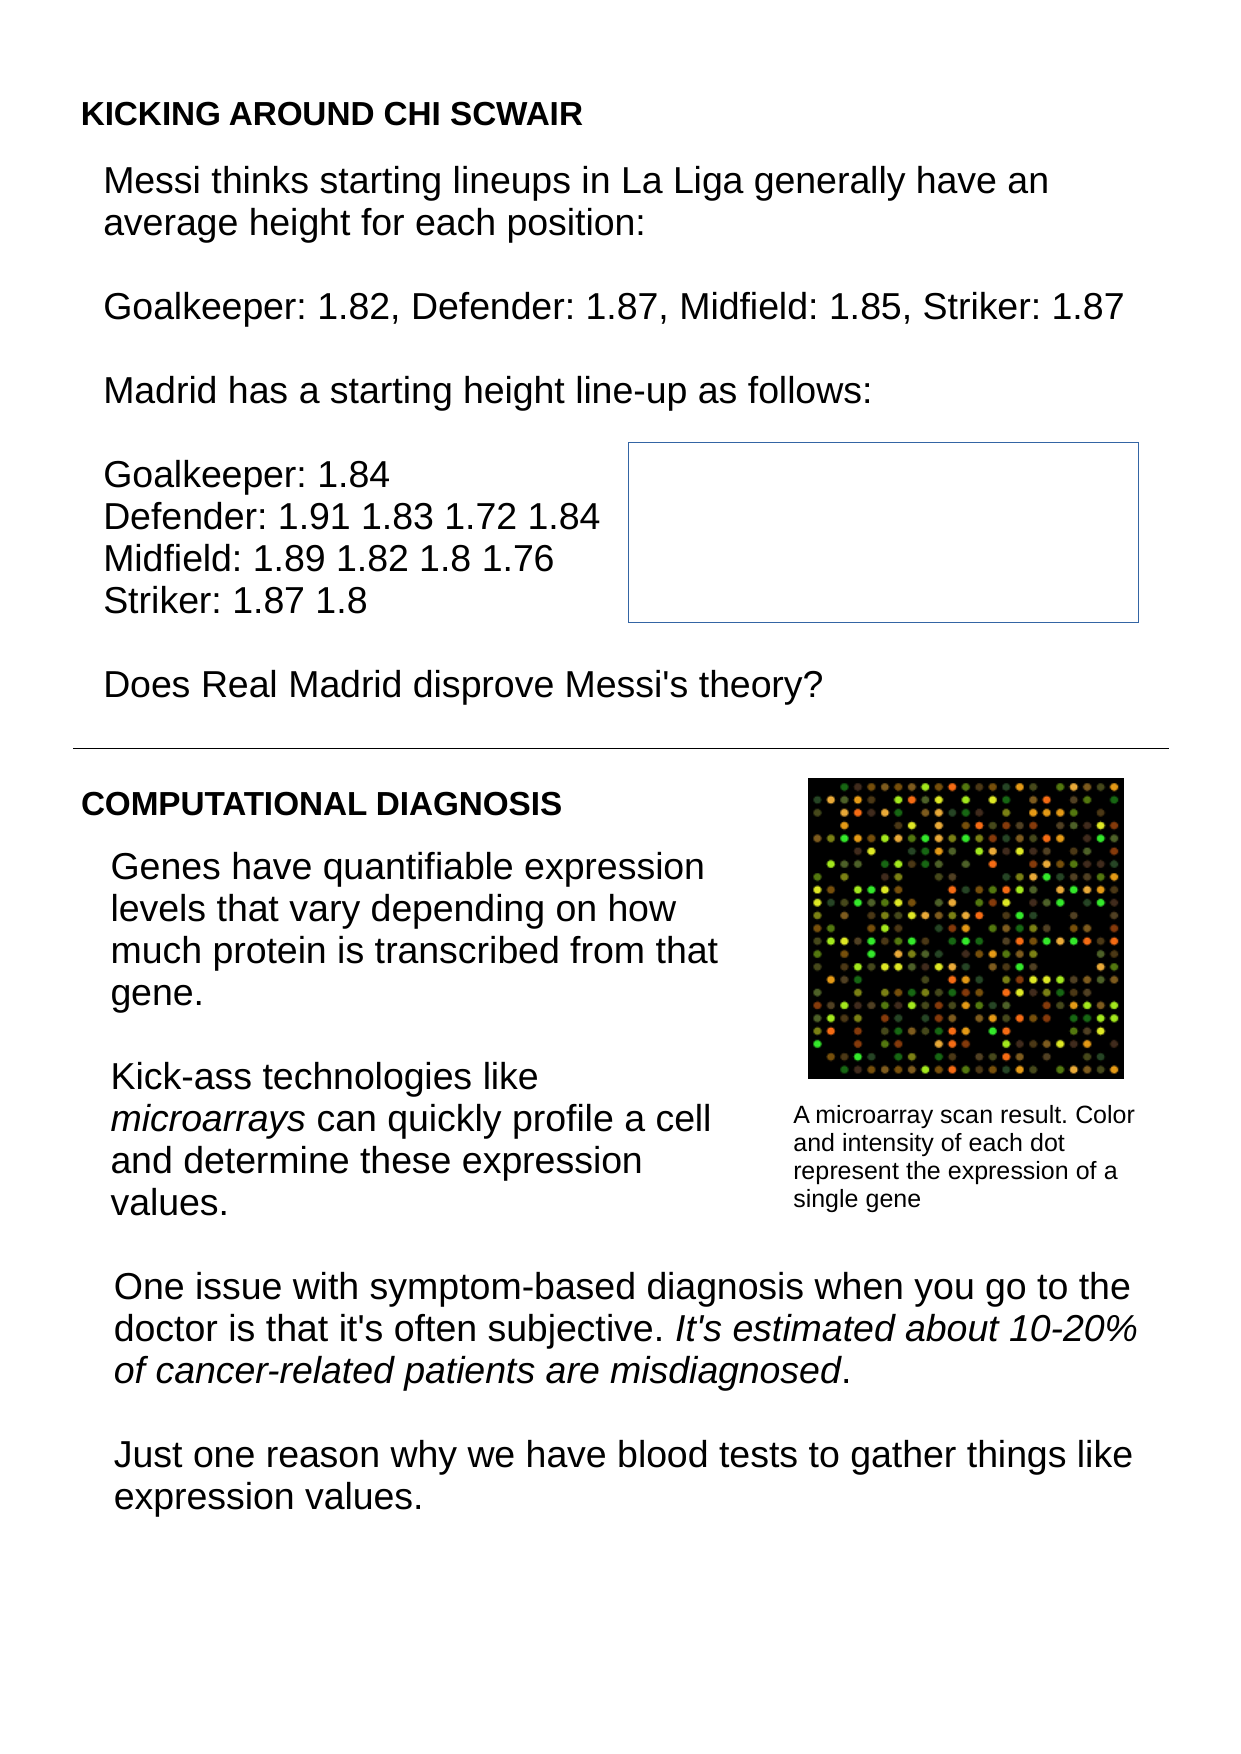

KICKING AROUND CHI SCWAIR
Messi thinks starting lineups in La Liga generally have an average height for each position:
Goalkeeper: 1.82, Defender: 1.87, Midfield: 1.85, Striker: 1.87
Madrid has a starting height line-up as follows:
Goalkeeper: 1.84
Defender: 1.91 1.83 1.72 1.84
Midfield: 1.89 1.82 1.8 1.76
Striker: 1.87 1.8
Does Real Madrid disprove Messi's theory?
COMPUTATIONAL DIAGNOSIS
Genes have quantifiable expression levels that vary depending on how much protein is transcribed from that gene.
Kick-ass technologies like microarrays can quickly profile a cell and determine these expression values.
A microarray scan result. Color and intensity of each dot represent the expression of a single gene
One issue with symptom-based diagnosis when you go to the doctor is that it's often subjective. It's estimated about 10-20% of cancer-related patients are misdiagnosed.
Just one reason why we have blood tests to gather things like expression values.